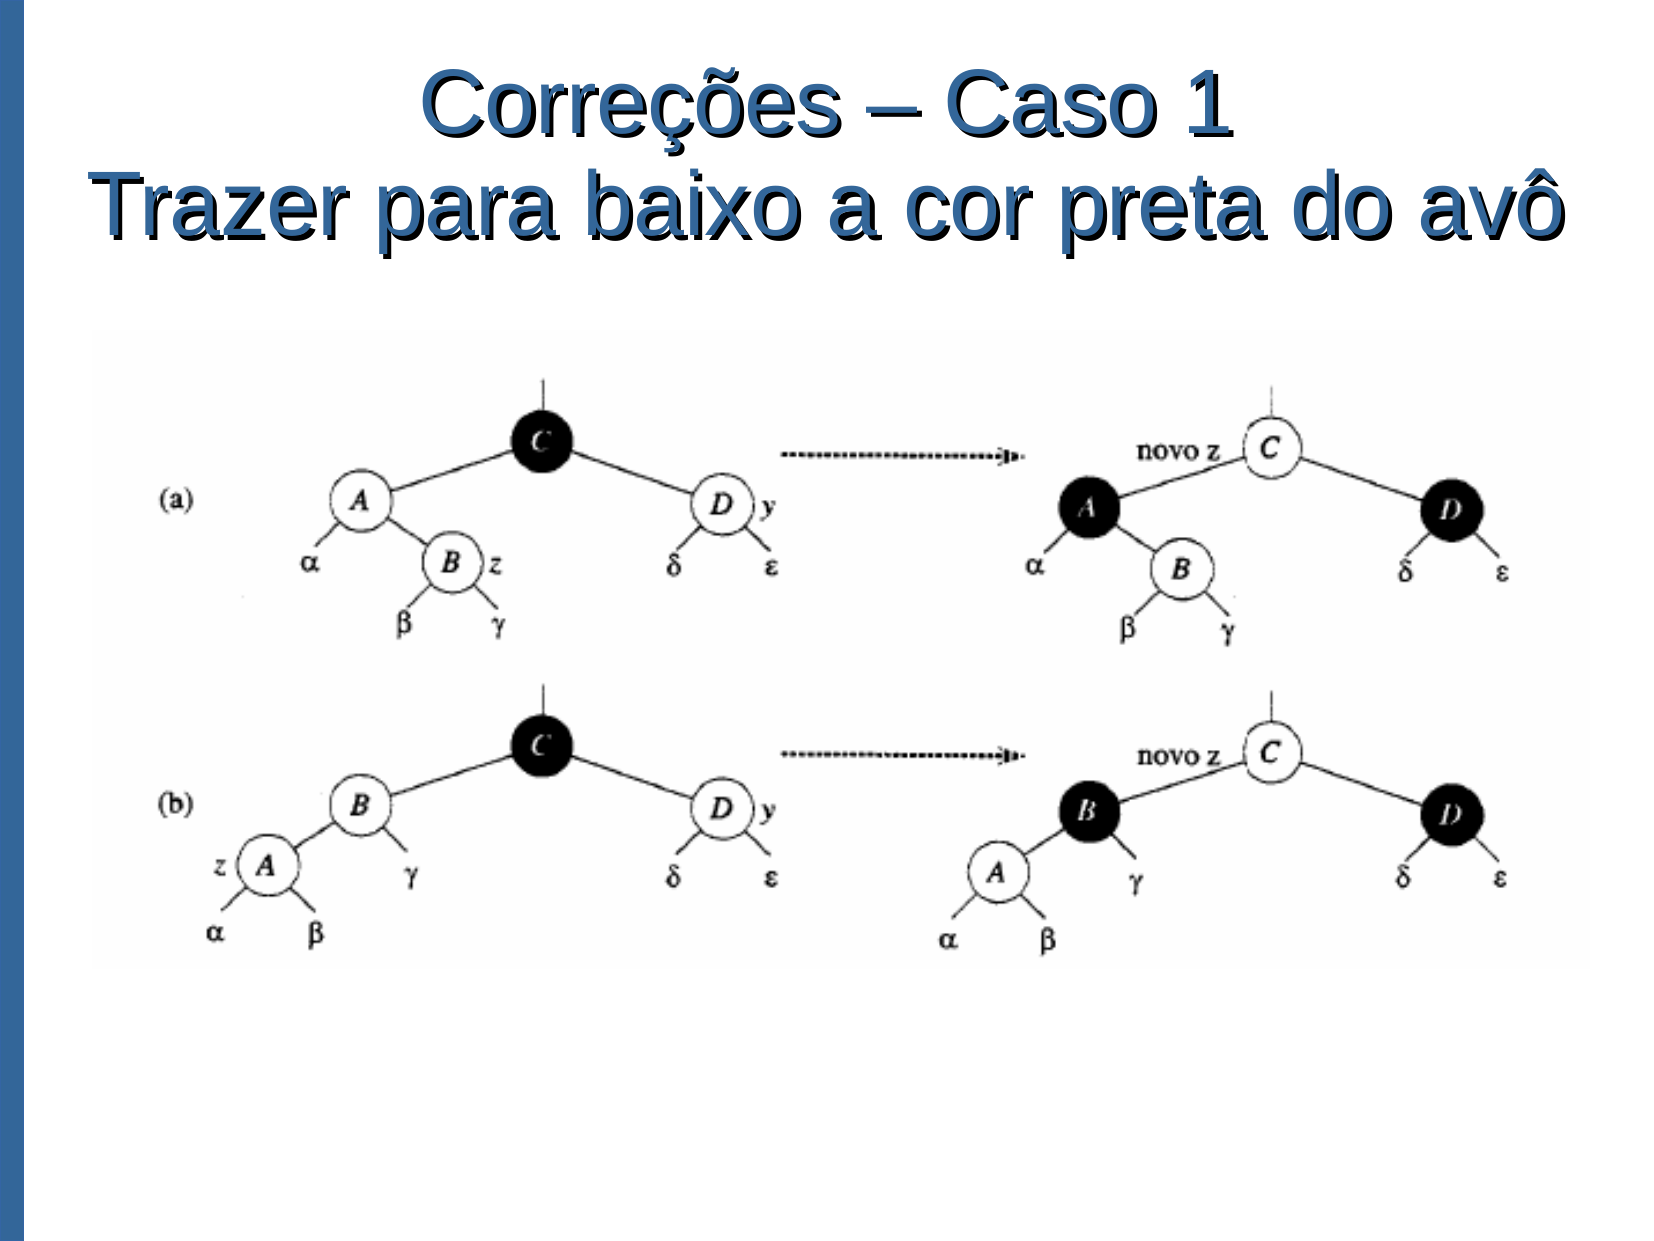

# Correções – Caso 1 Trazer para baixo a cor preta do avô